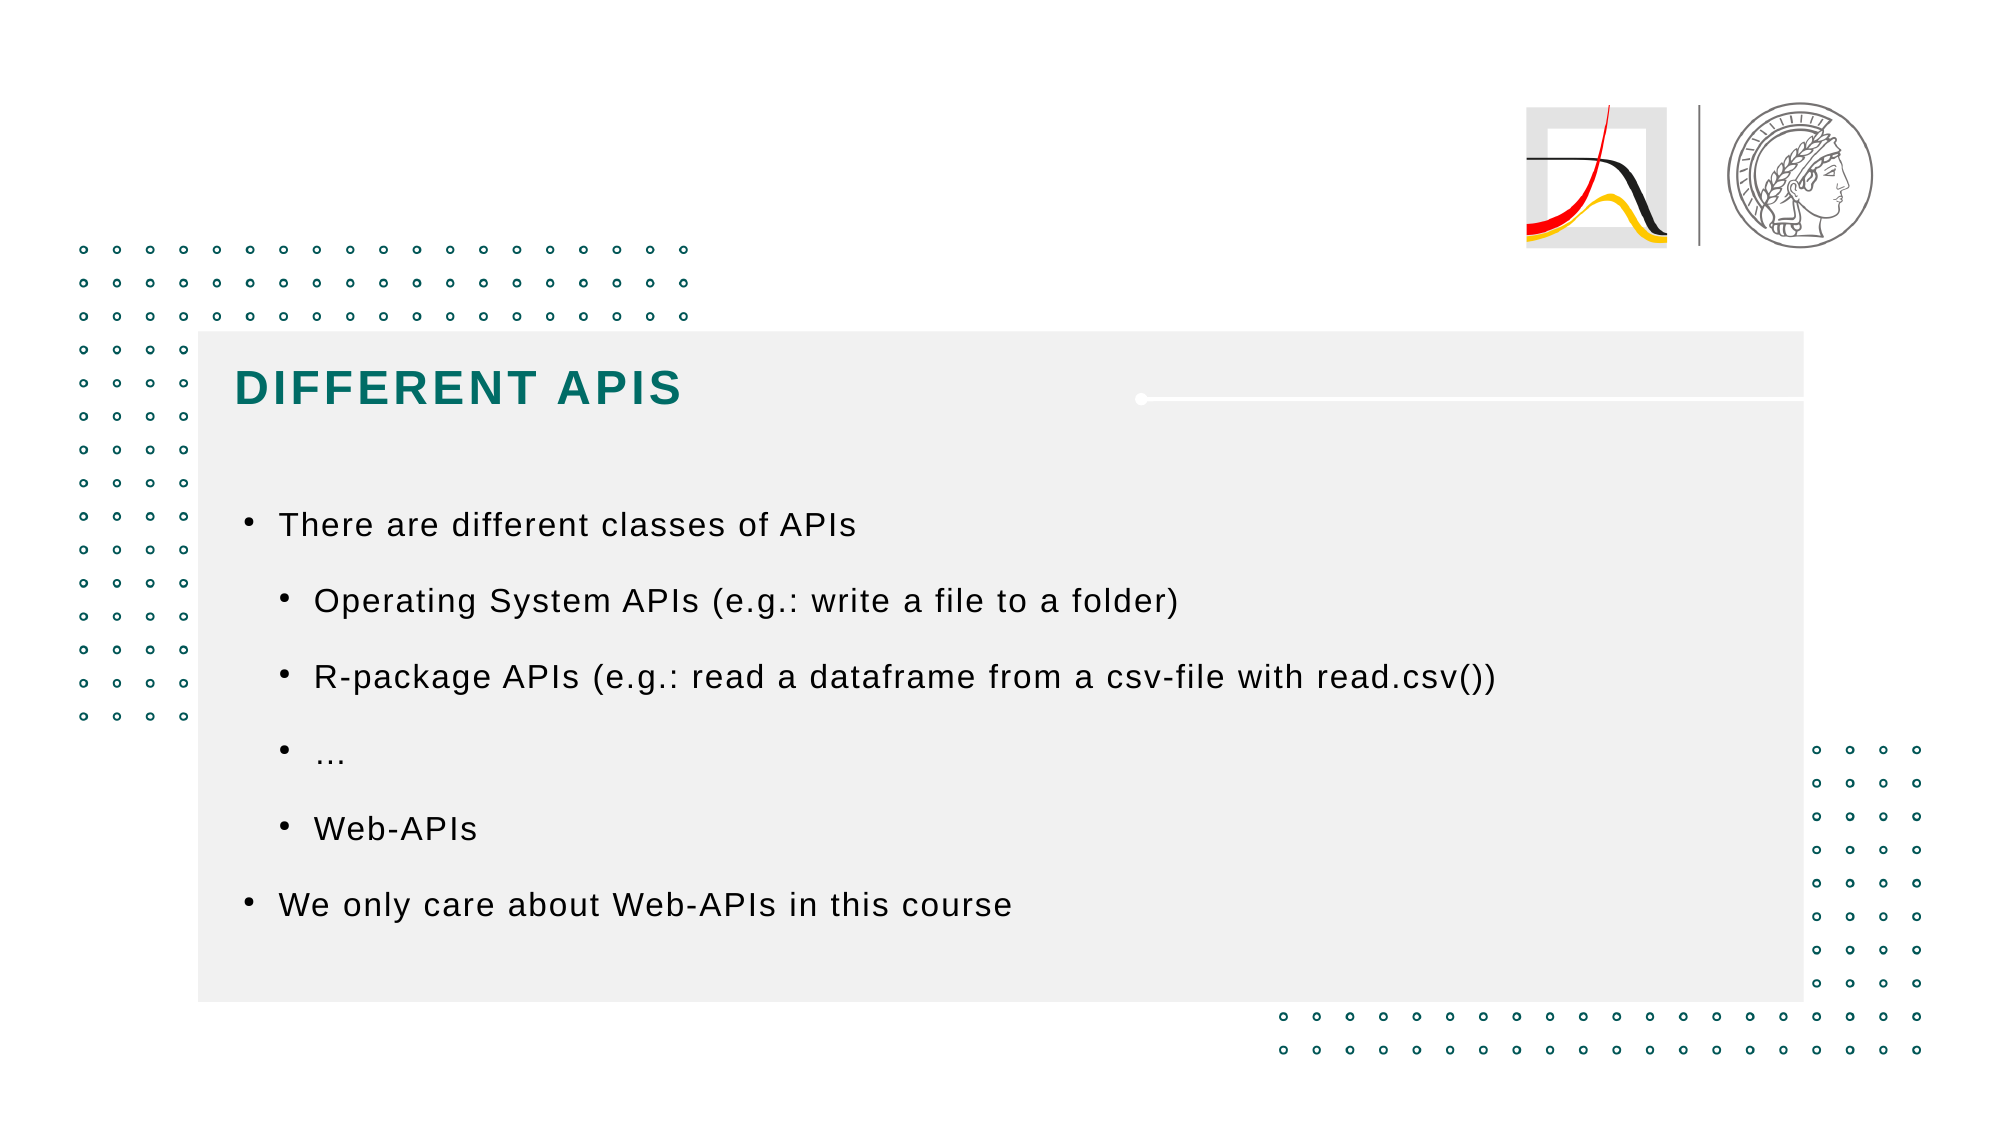

# Different APIs
There are different classes of APIs
Operating System APIs (e.g.: write a file to a folder)
R-package APIs (e.g.: read a dataframe from a csv-file with read.csv())
…
Web-APIs
We only care about Web-APIs in this course